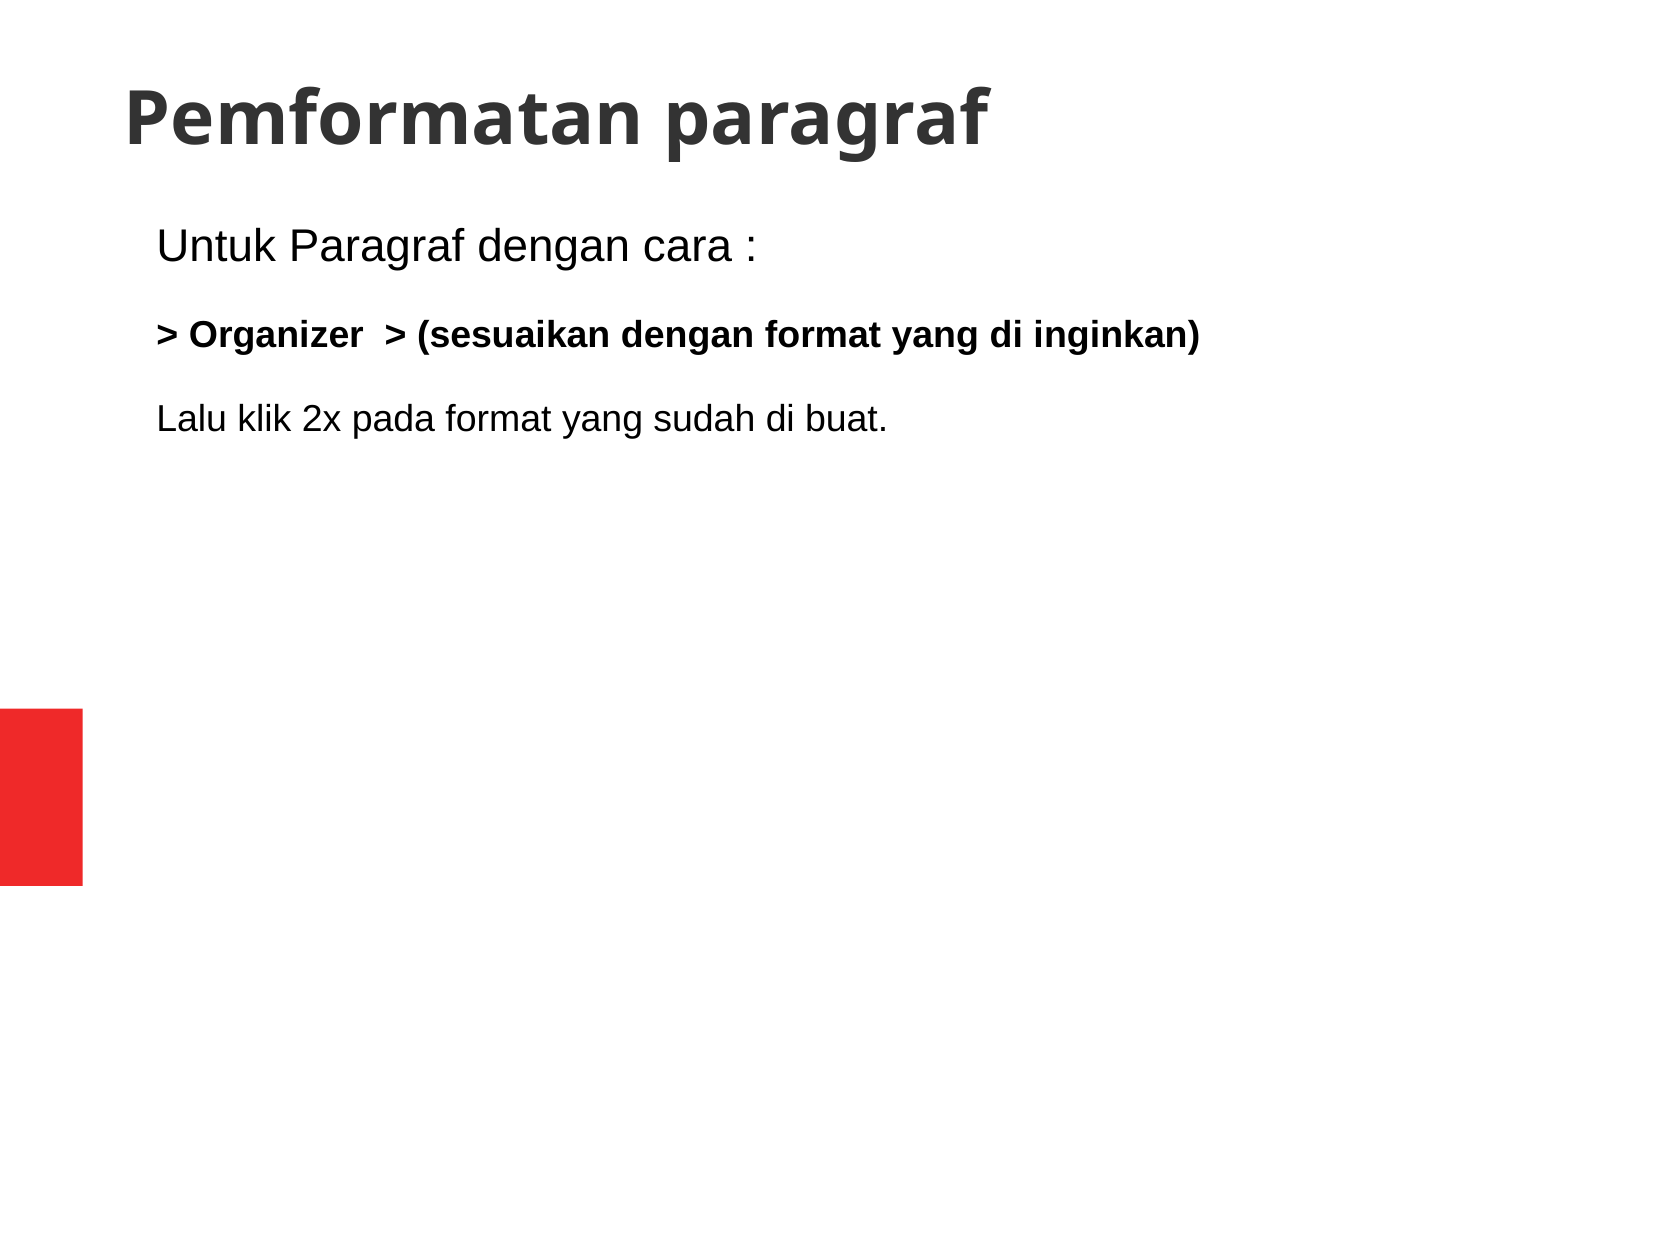

# Pemformatan paragraf
Untuk Paragraf dengan cara :
> Organizer > (sesuaikan dengan format yang di inginkan)
Lalu klik 2x pada format yang sudah di buat.